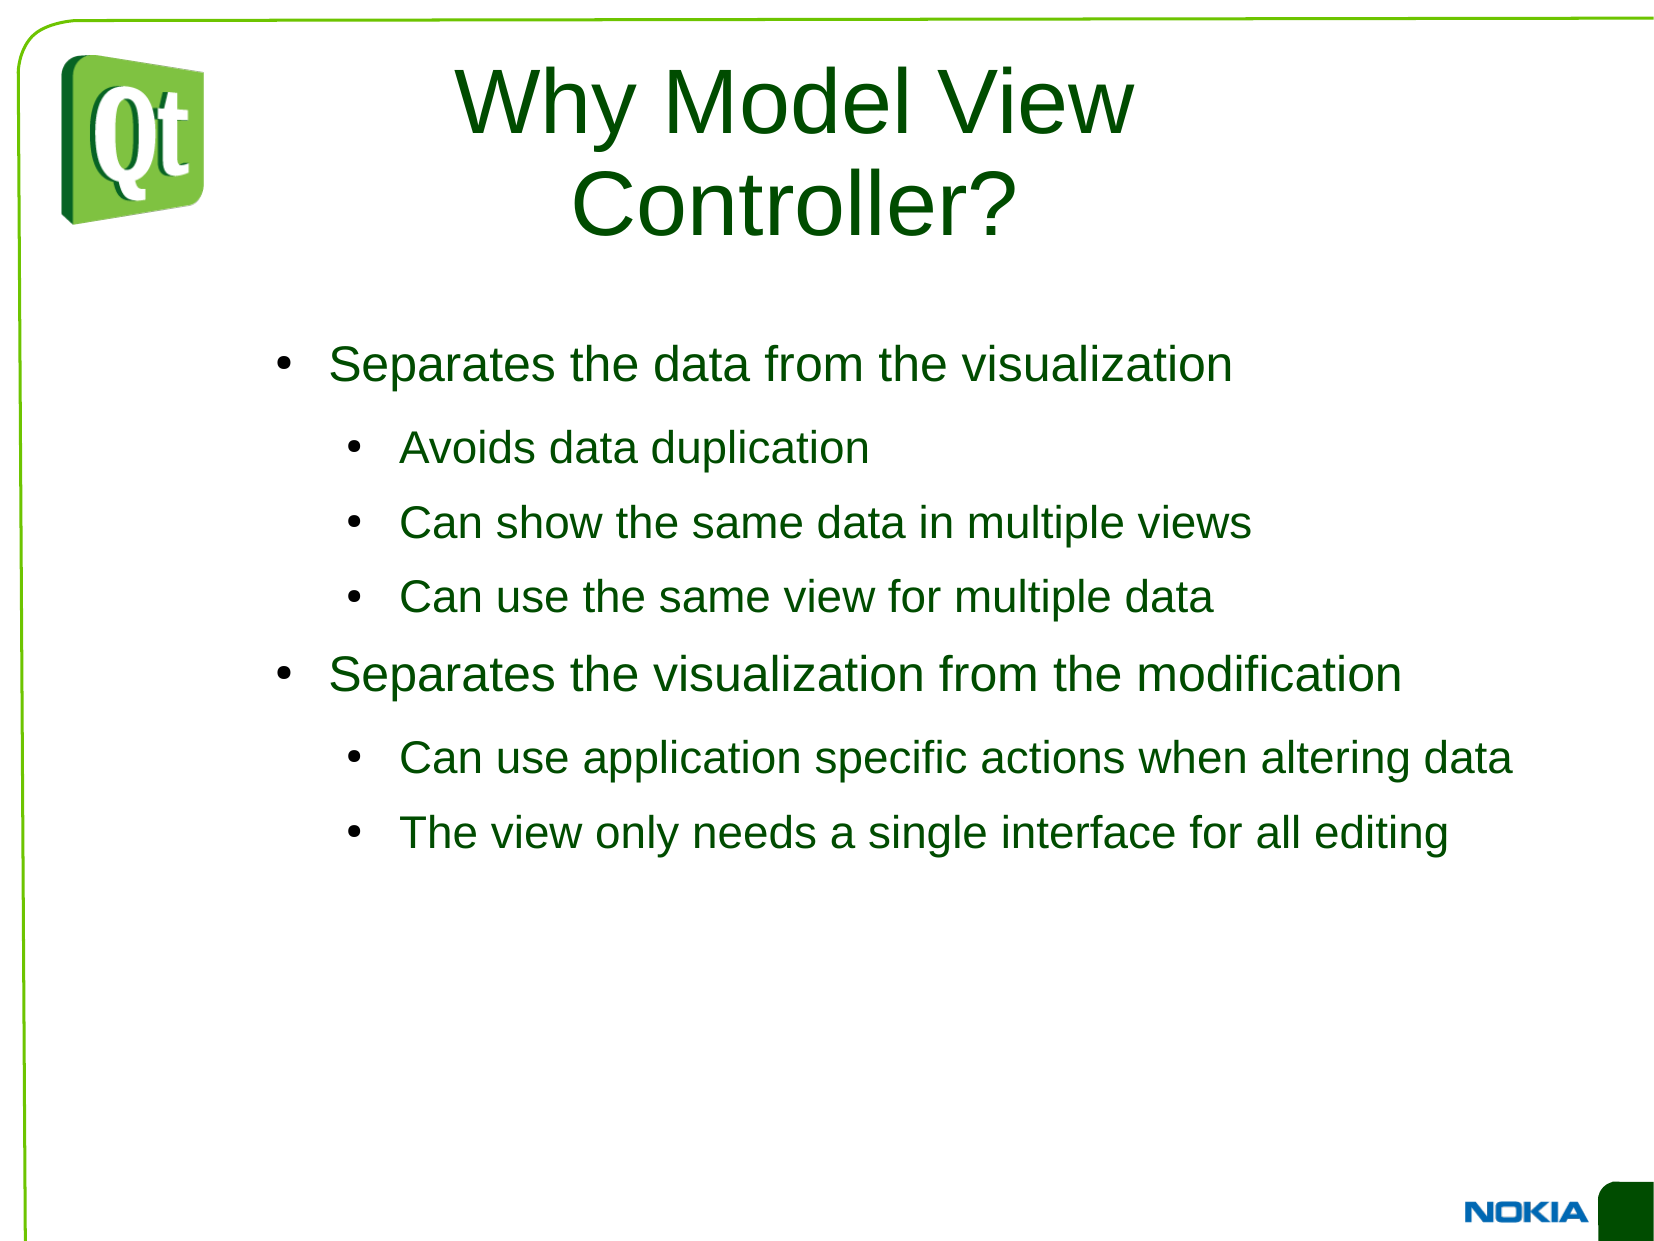

# Why Model View Controller?
Separates the data from the visualization
Avoids data duplication
Can show the same data in multiple views
Can use the same view for multiple data
Separates the visualization from the modification
Can use application specific actions when altering data
The view only needs a single interface for all editing